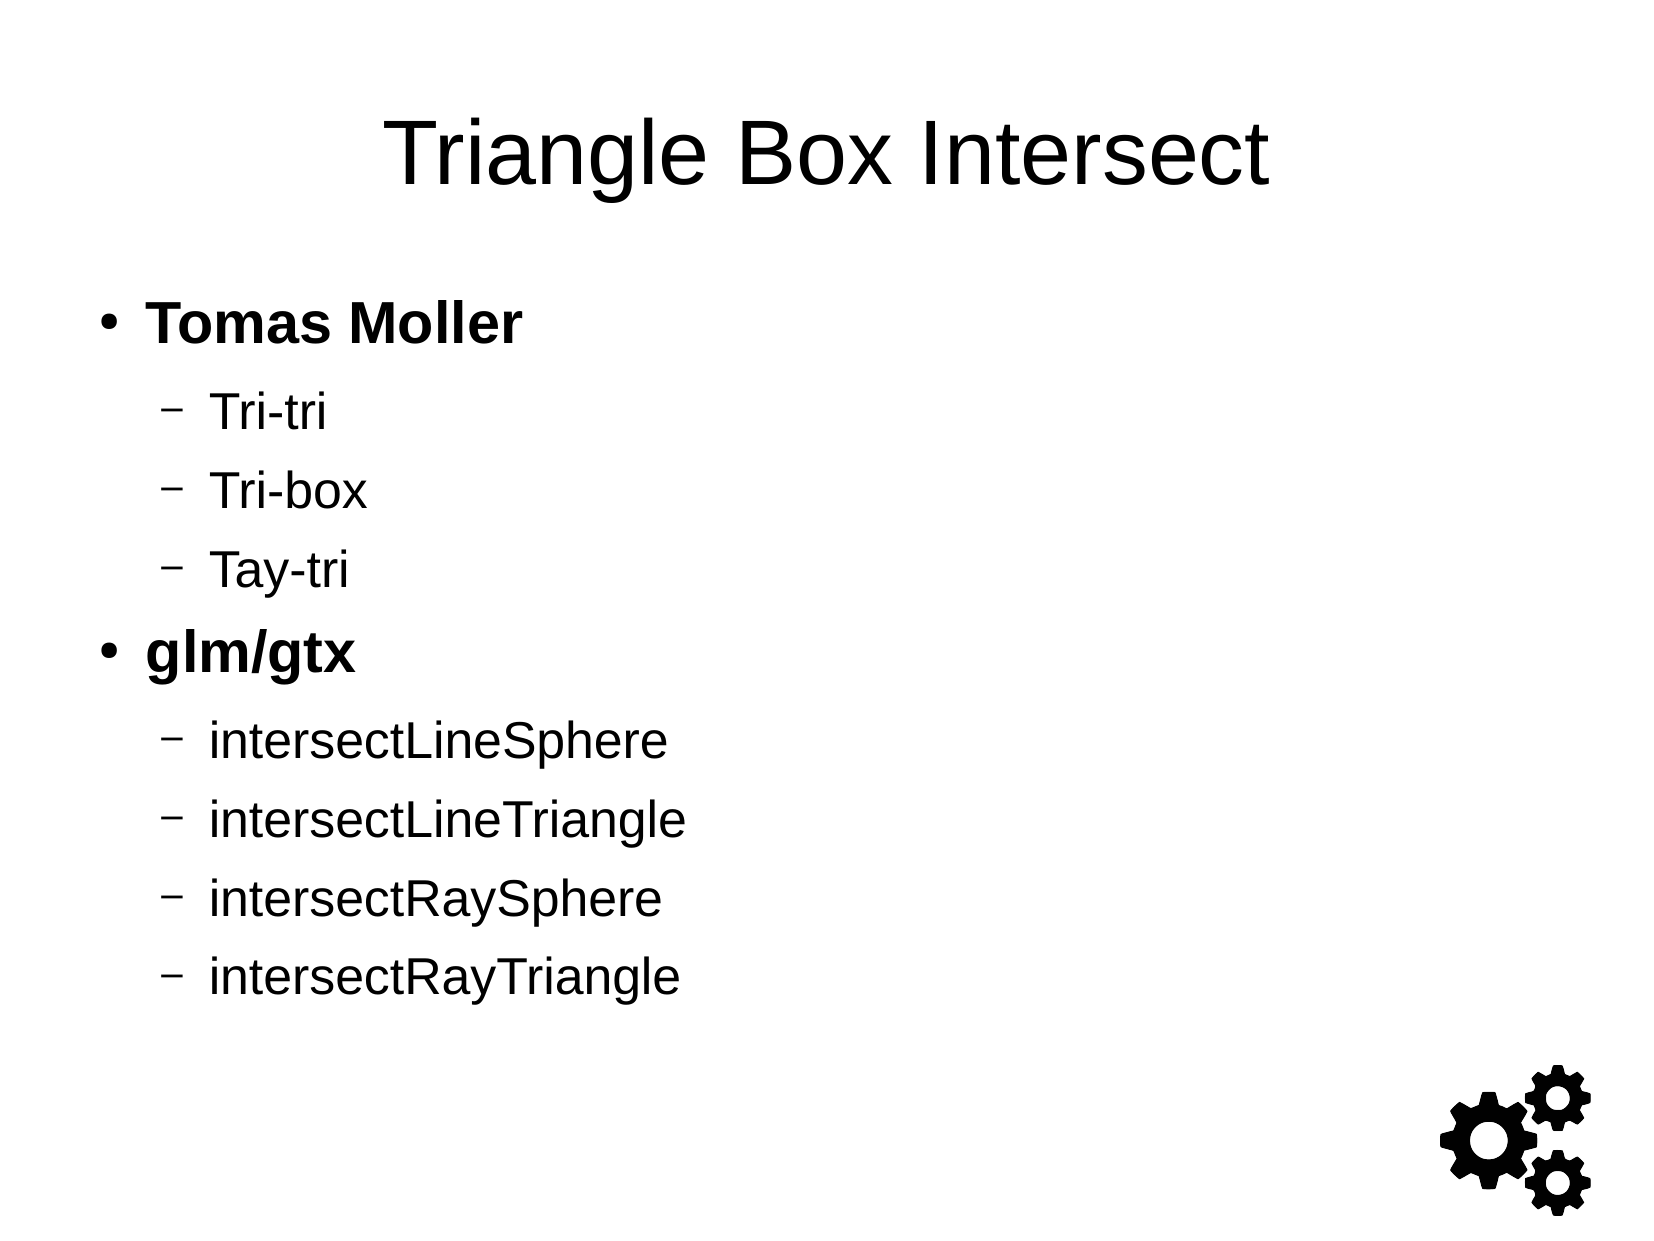

# Triangle Box Intersect
Tomas Moller
Tri-tri
Tri-box
Tay-tri
glm/gtx
intersectLineSphere
intersectLineTriangle
intersectRaySphere
intersectRayTriangle